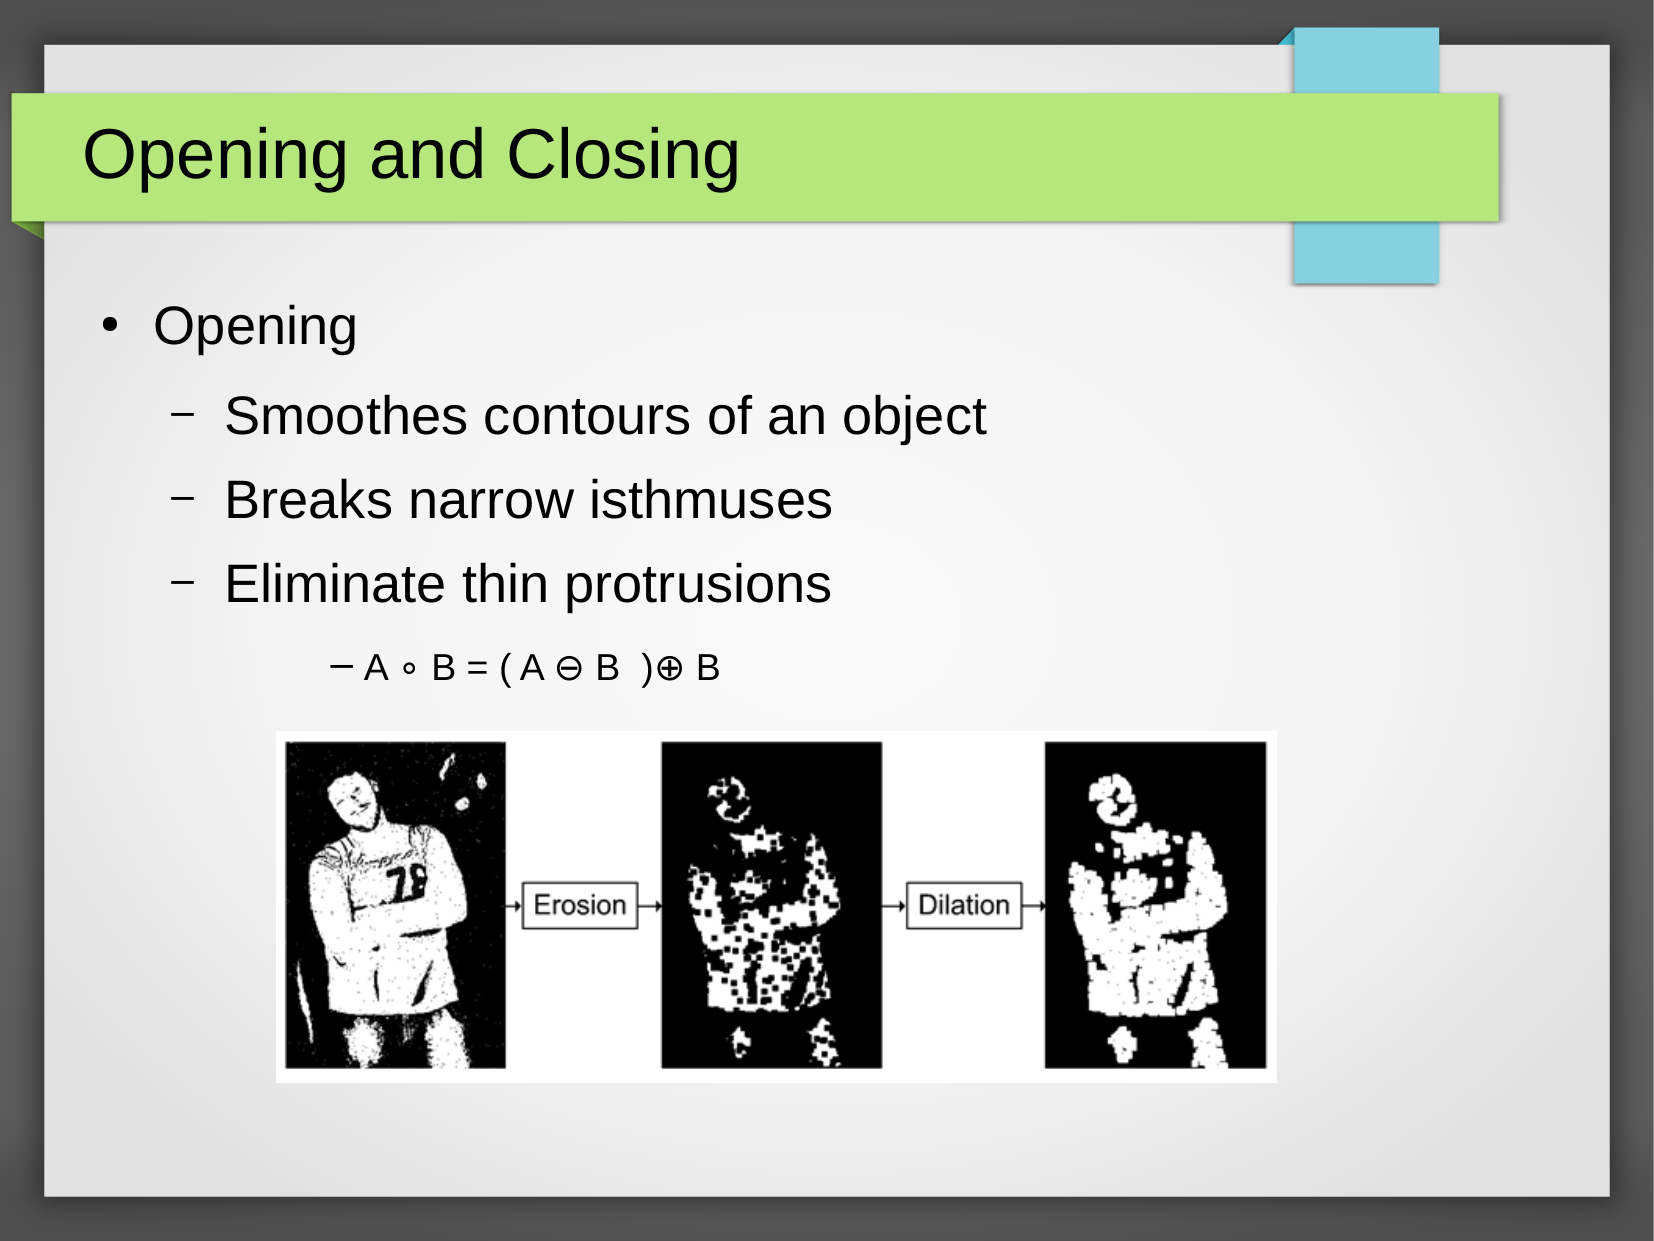

# Opening and Closing
Opening
Smoothes contours of an object
Breaks narrow isthmuses
Eliminate thin protrusions
 A ∘ B = ( A ⊖ B )⊕ B